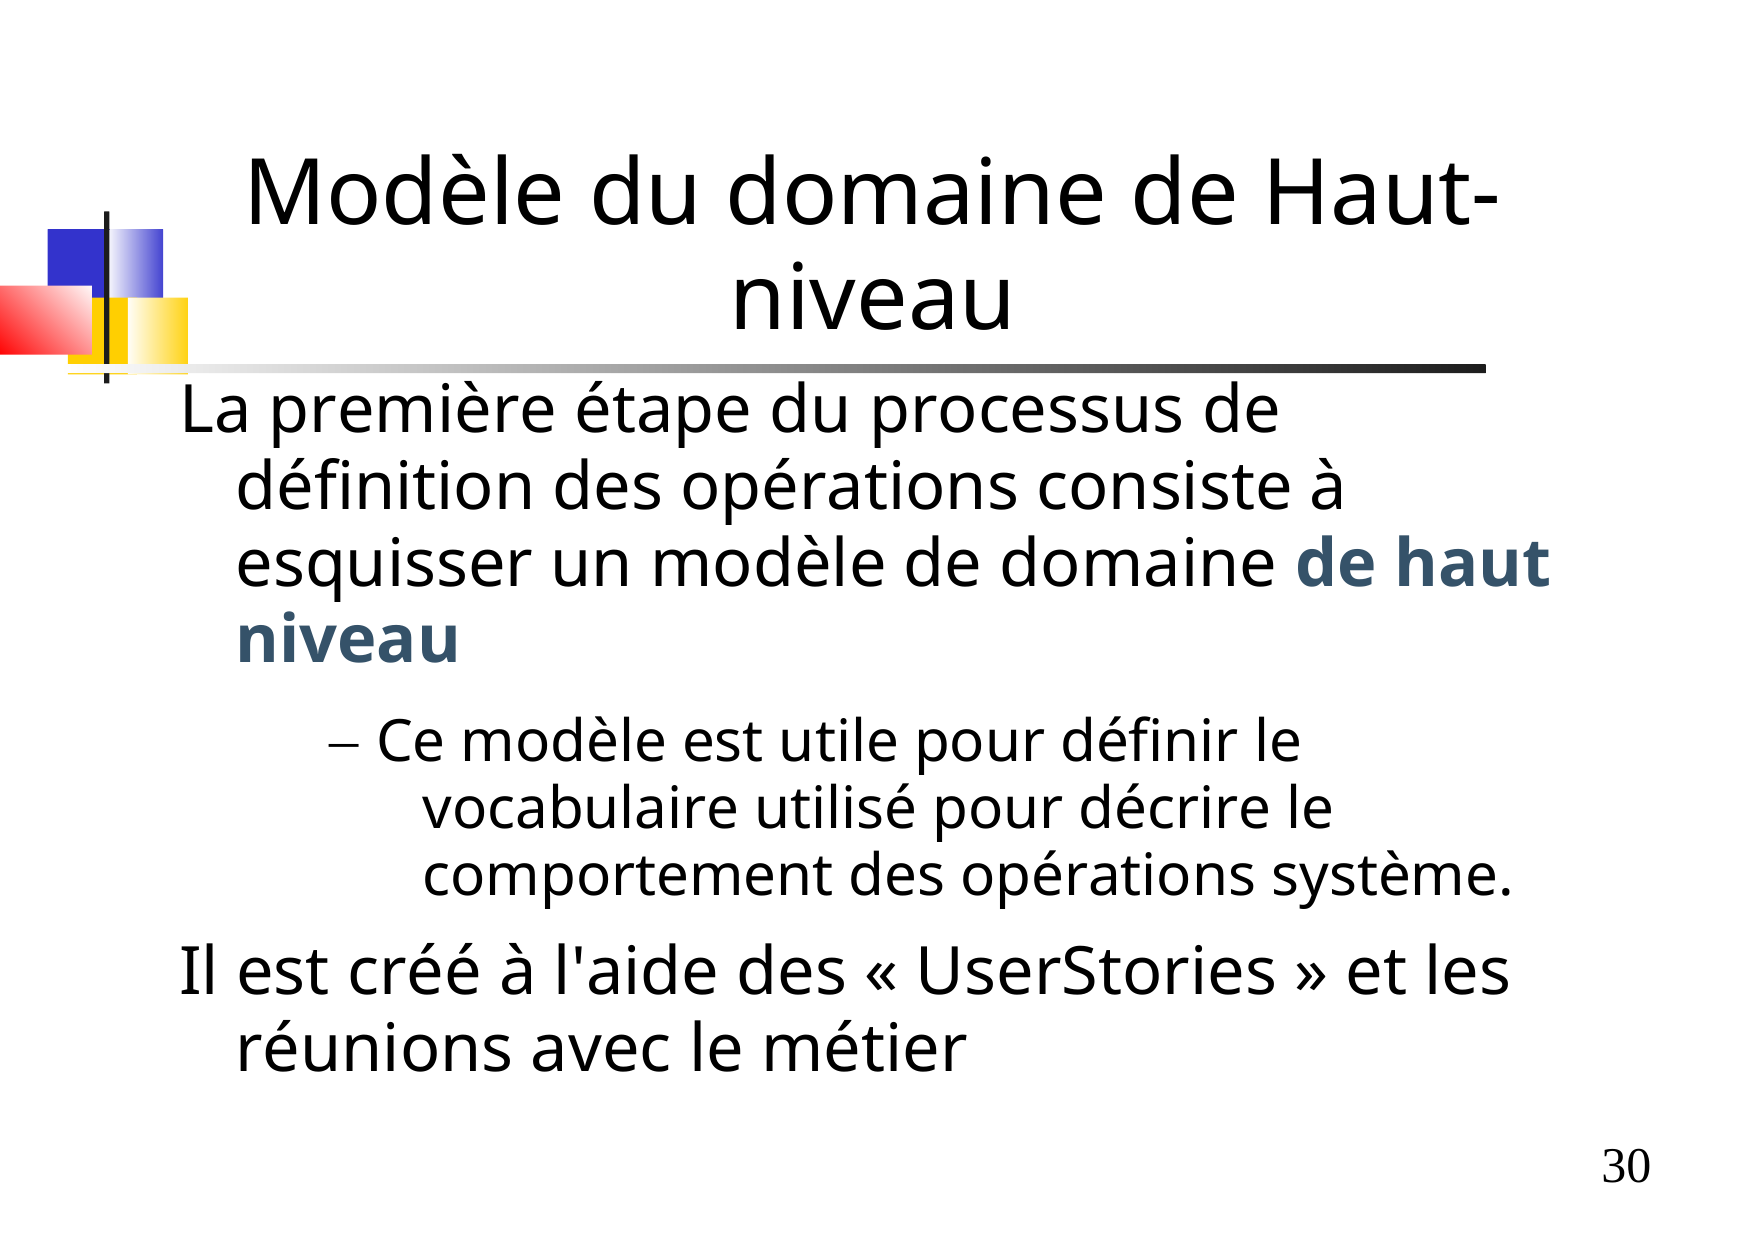

# Modèle du domaine de Haut-niveau
La première étape du processus de définition des opérations consiste à esquisser un modèle de domaine de haut niveau
Ce modèle est utile pour définir le vocabulaire utilisé pour décrire le comportement des opérations système.
Il est créé à l'aide des « UserStories » et les réunions avec le métier